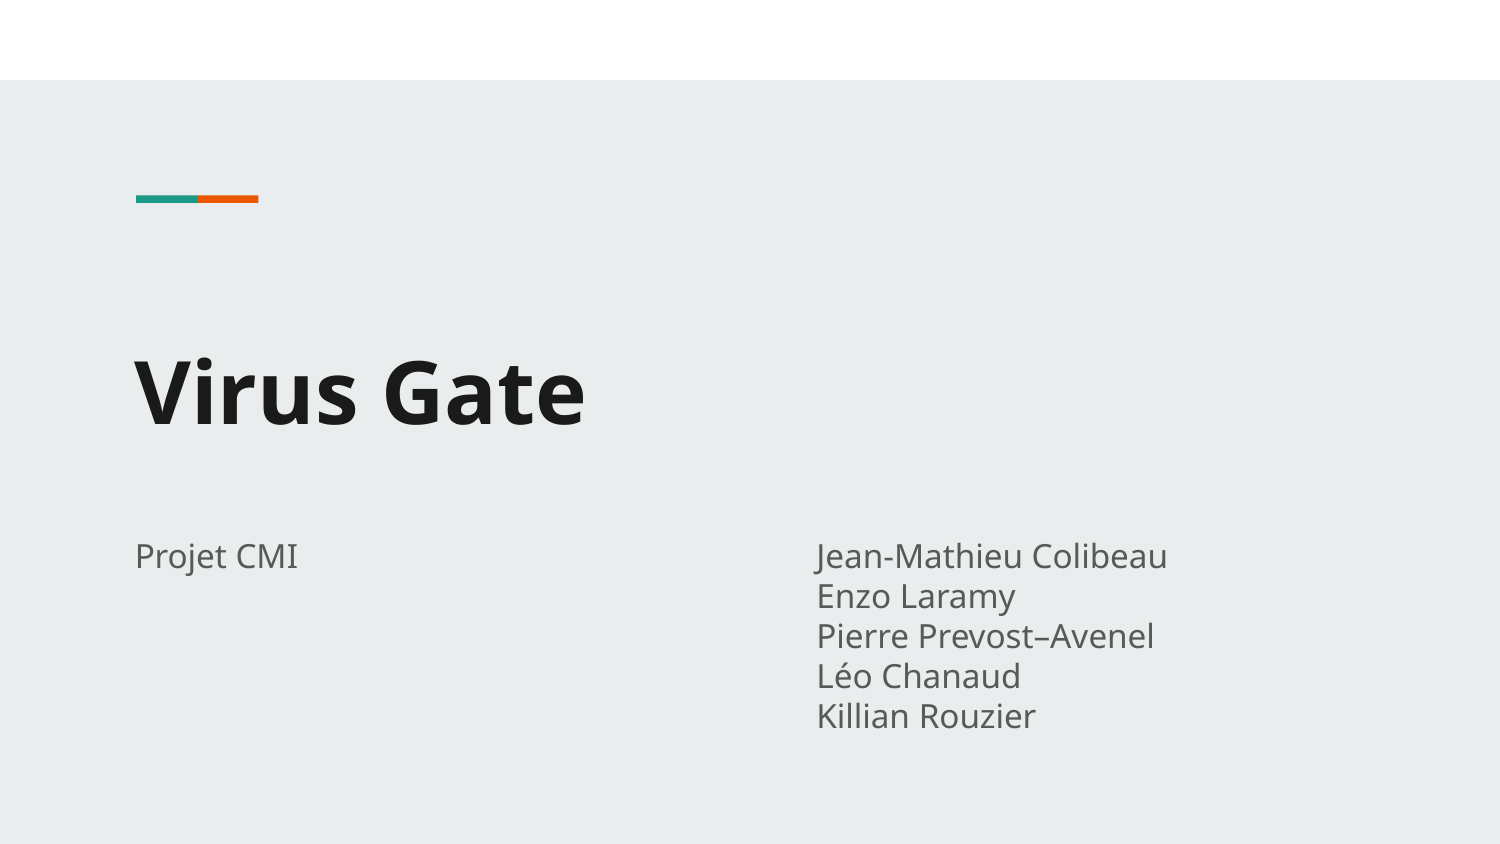

# Virus Gate
Projet CMI
Jean-Mathieu Colibeau
Enzo Laramy
Pierre Prevost–Avenel
Léo Chanaud
Killian Rouzier